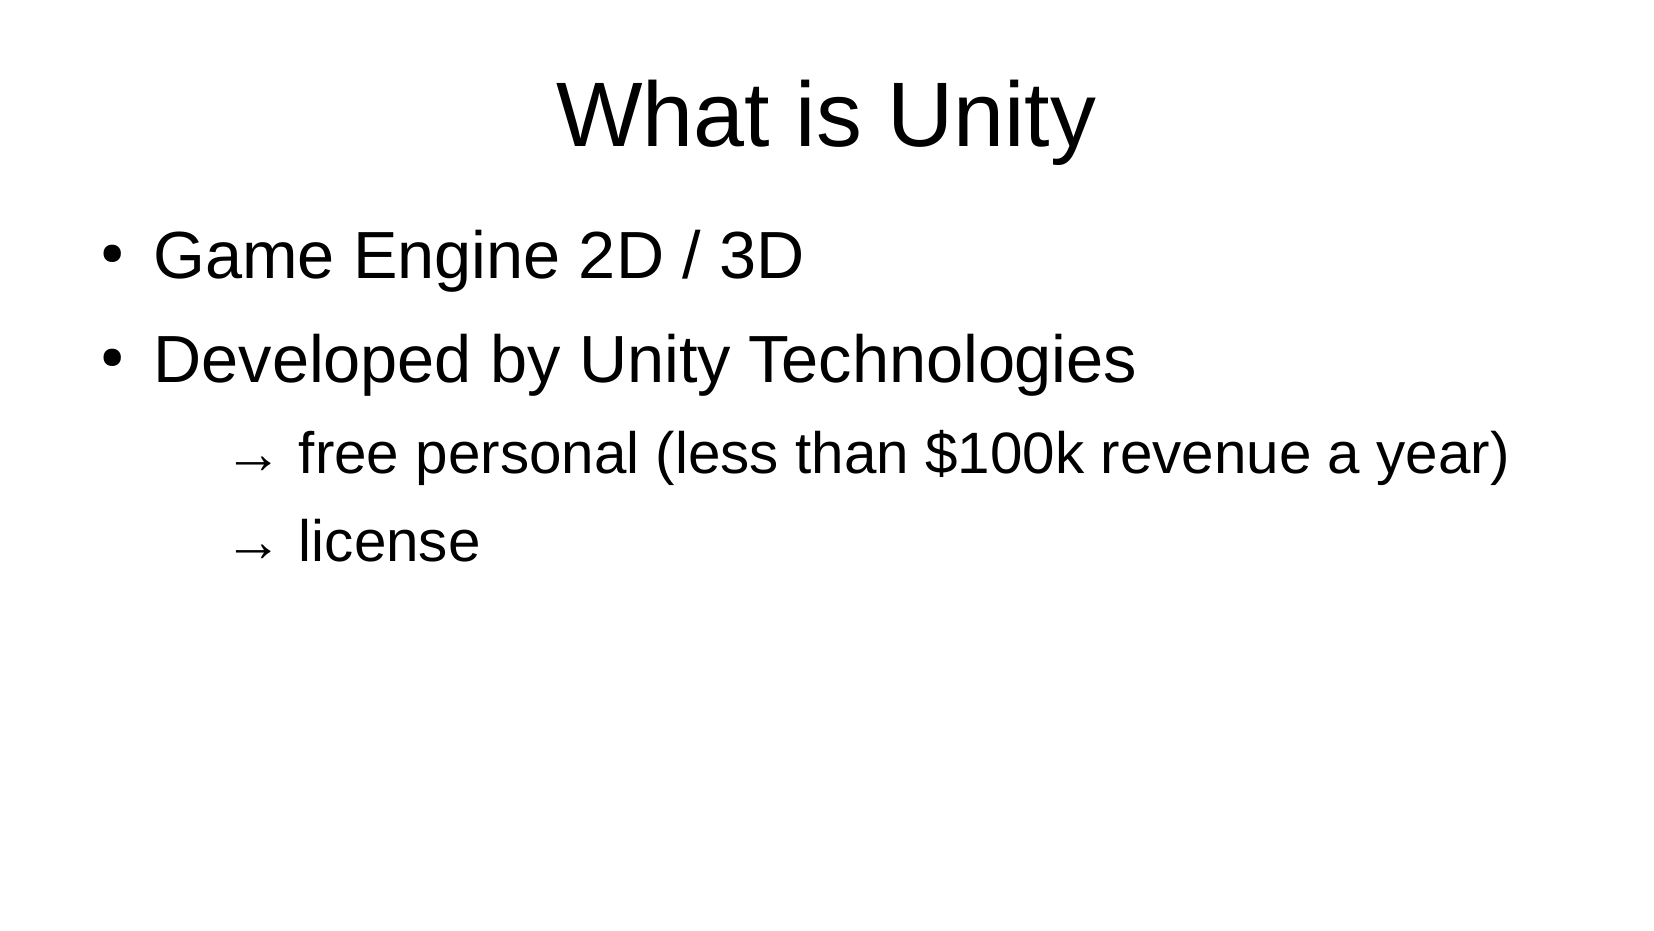

# What is Unity
Game Engine 2D / 3D
Developed by Unity Technologies
→ free personal (less than $100k revenue a year)
→ license